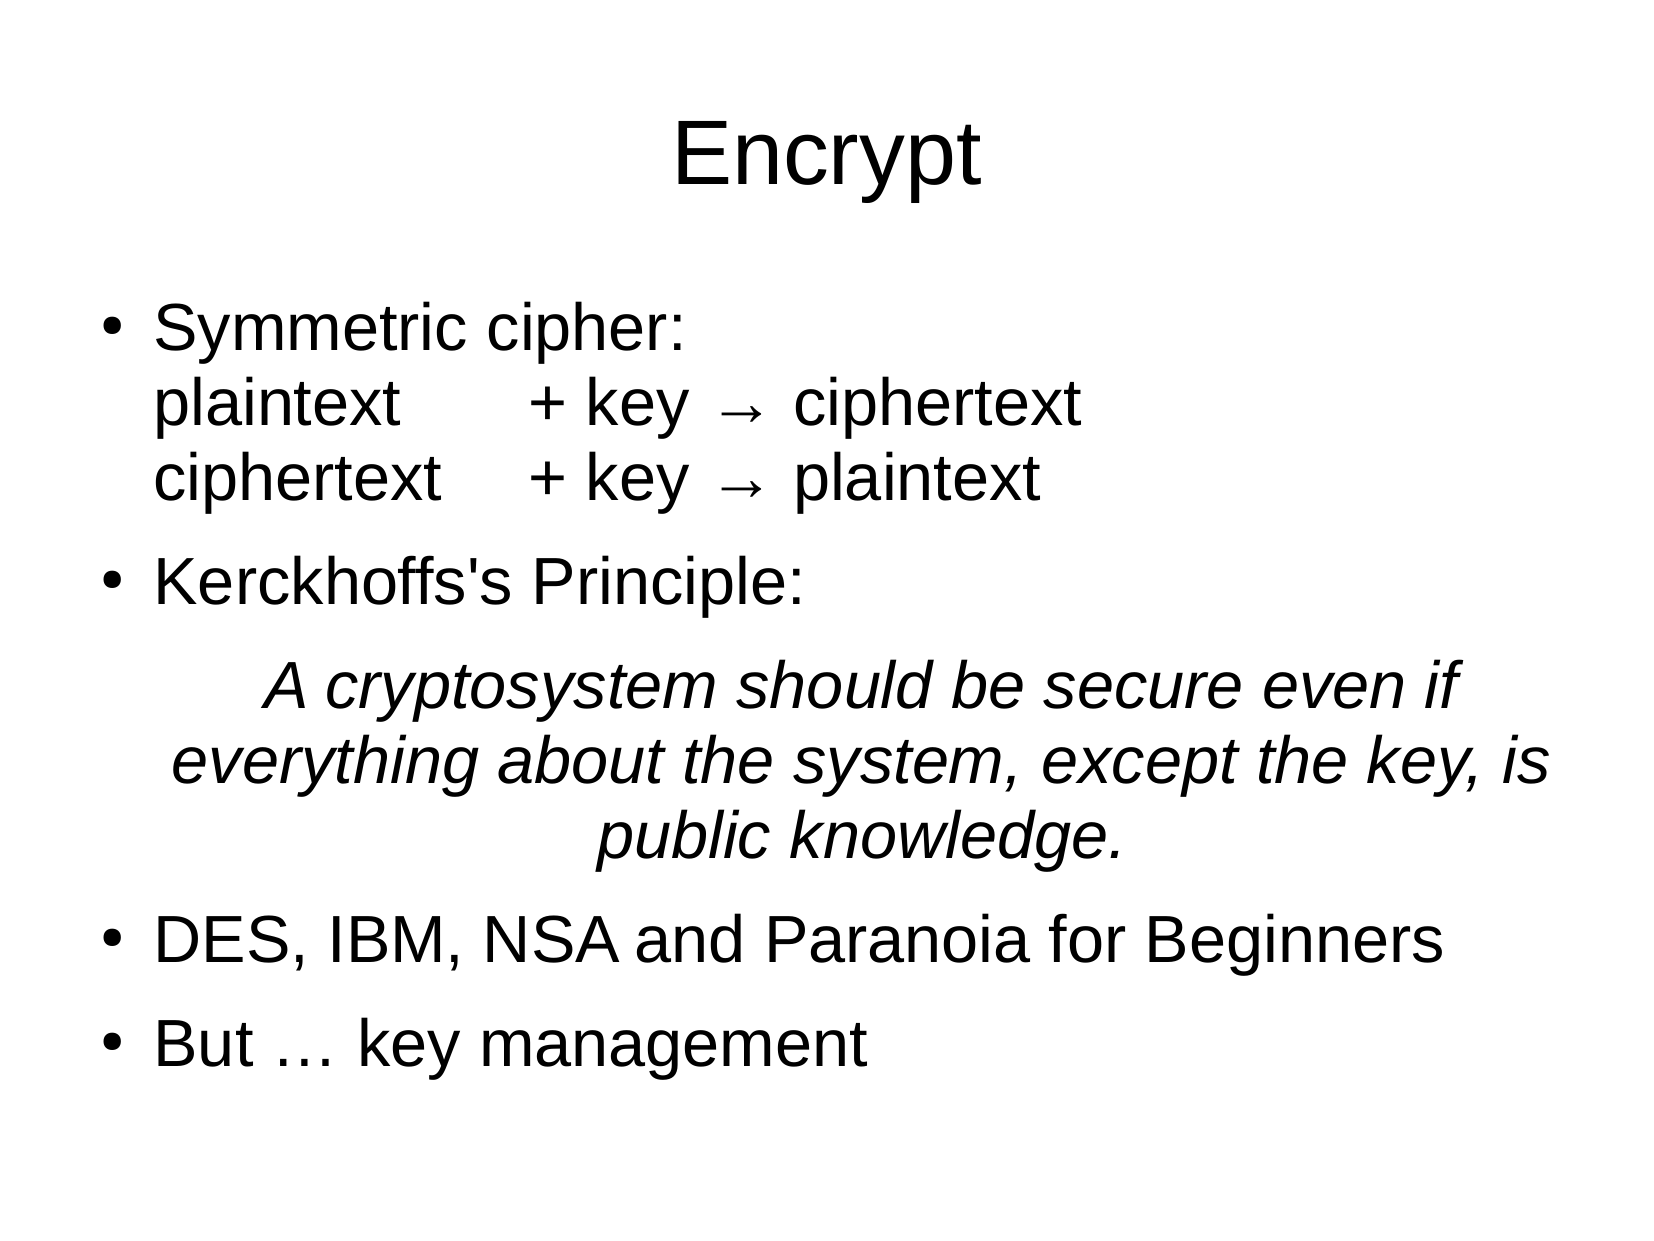

# Encrypt
Symmetric cipher:
plaintext 		+ key → ciphertext
ciphertext 	+ key → plaintext
Kerckhoffs's Principle:
A cryptosystem should be secure even if everything about the system, except the key, is public knowledge.
DES, IBM, NSA and Paranoia for Beginners
But … key management